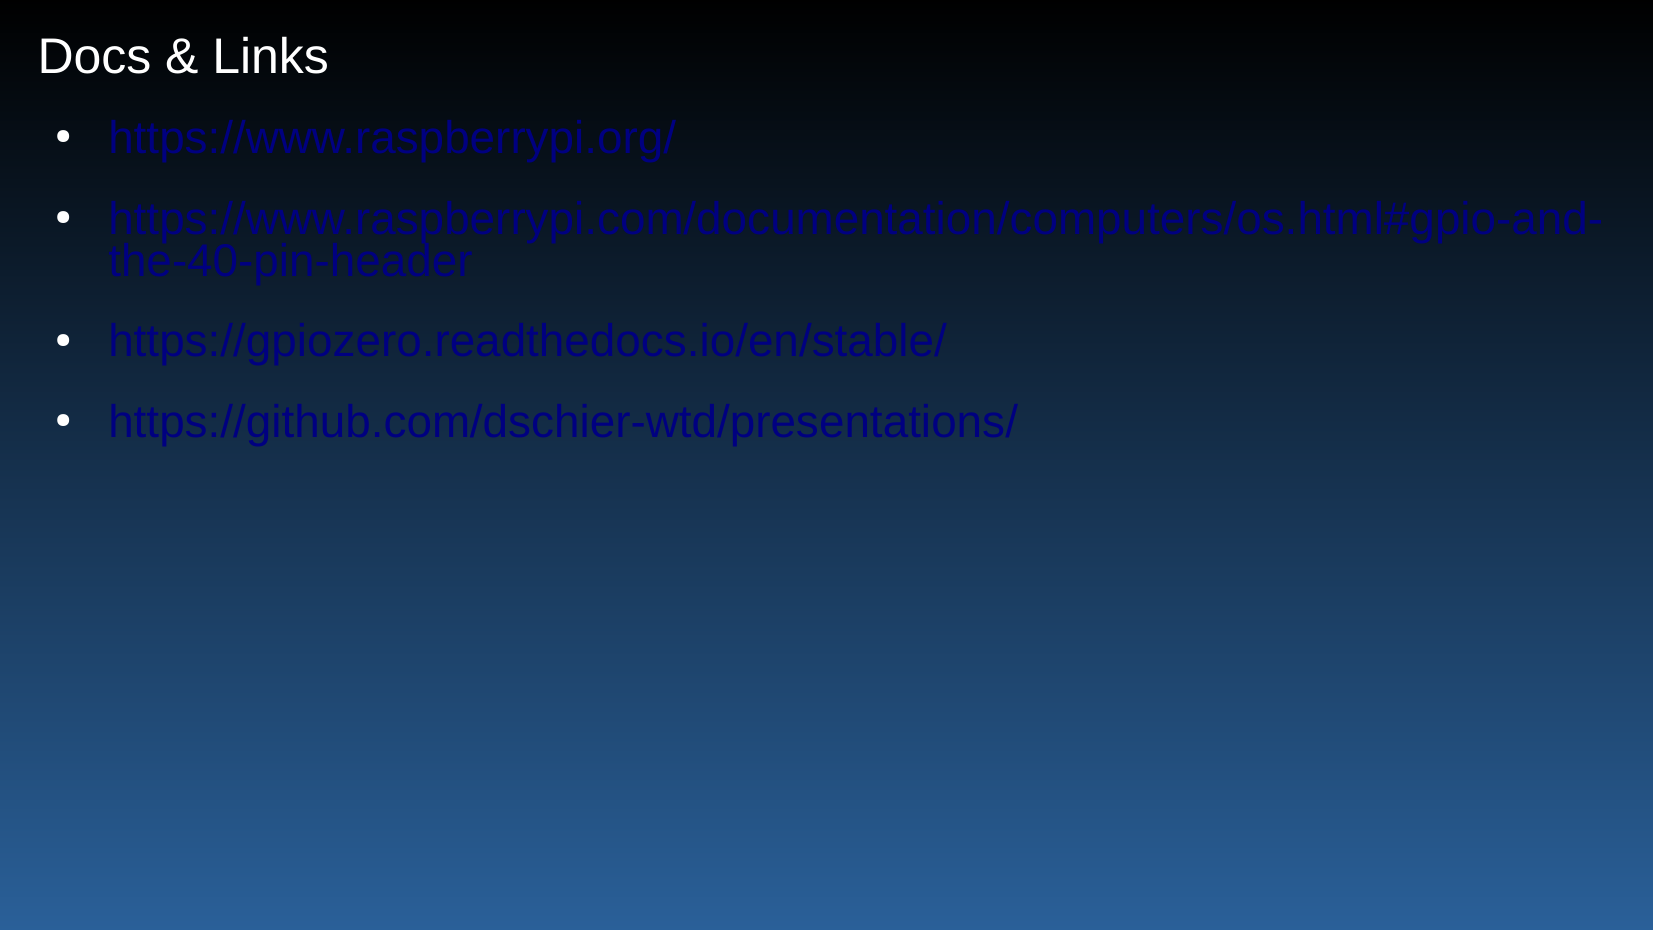

# Docs & Links
https://www.raspberrypi.org/
https://www.raspberrypi.com/documentation/computers/os.html#gpio-and-the-40-pin-header
https://gpiozero.readthedocs.io/en/stable/
https://github.com/dschier-wtd/presentations/